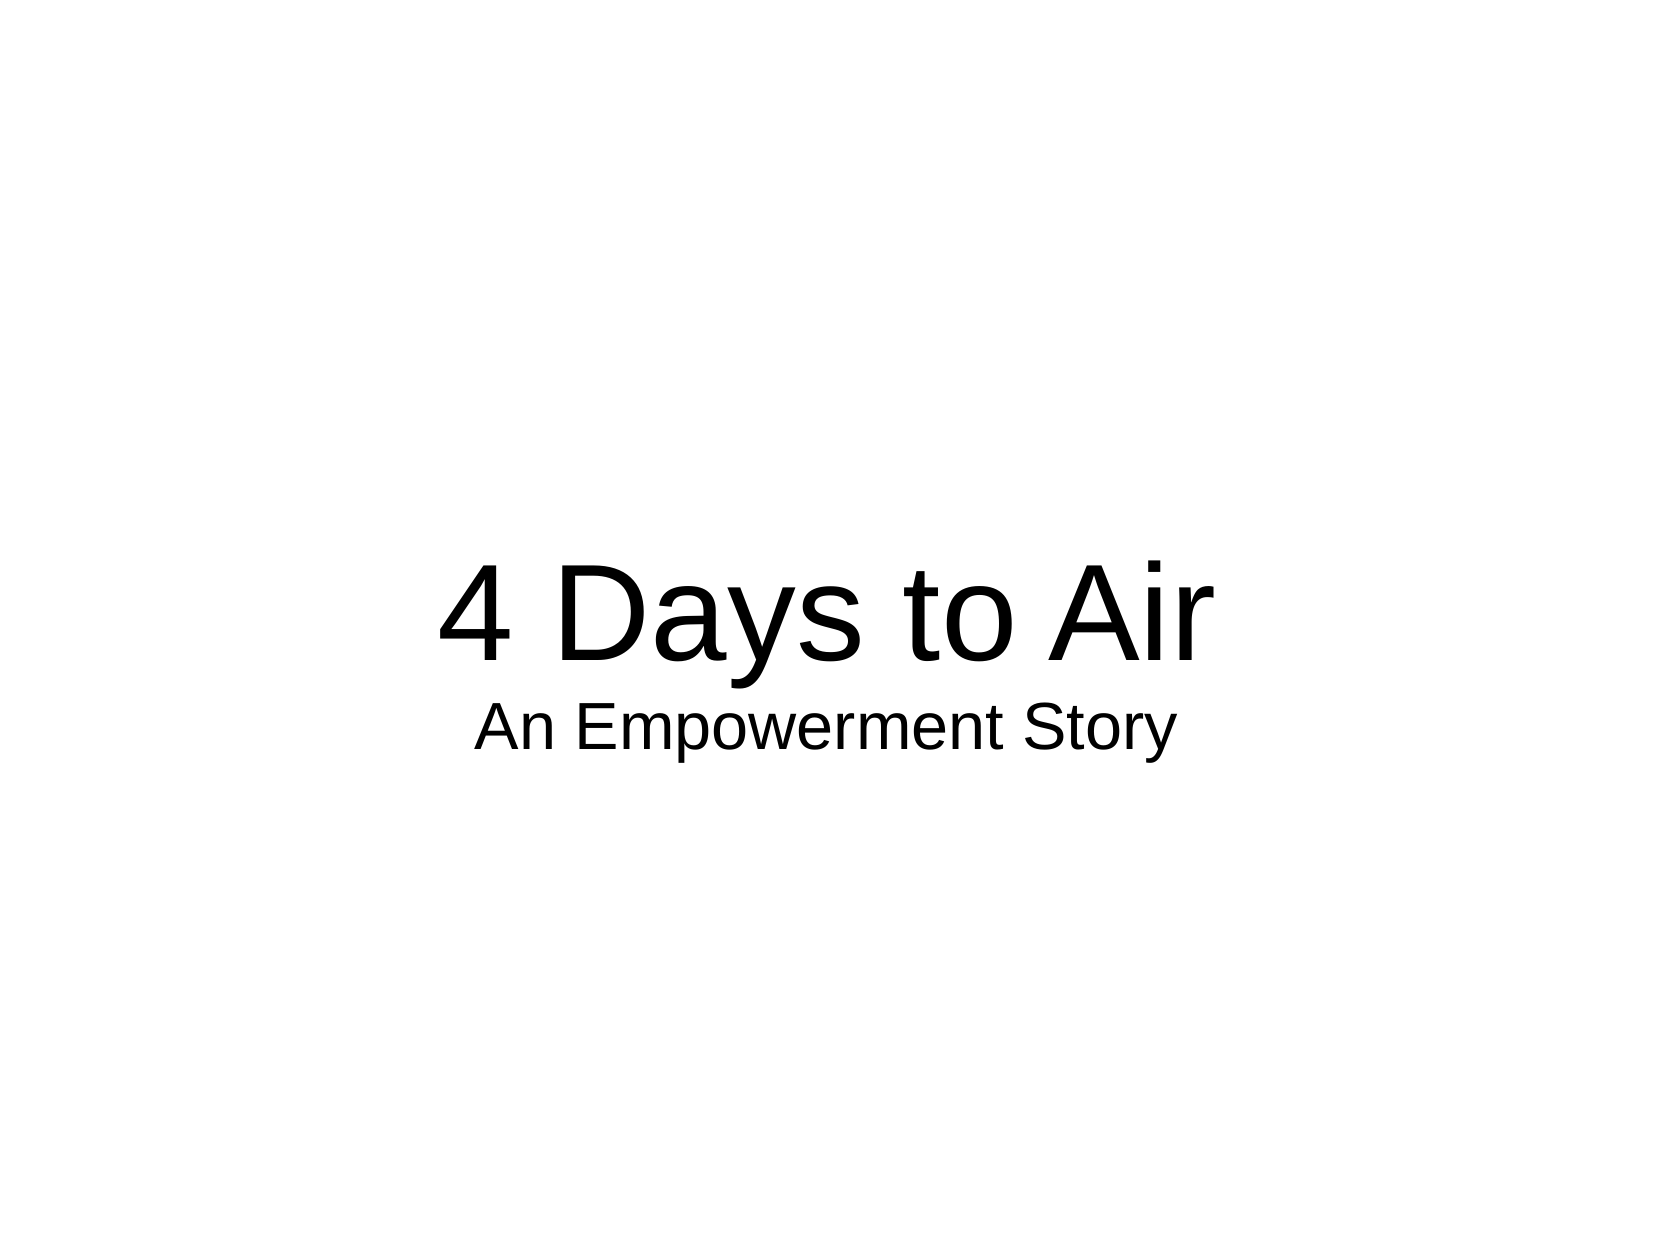

#
4 Days to Air
An Empowerment Story